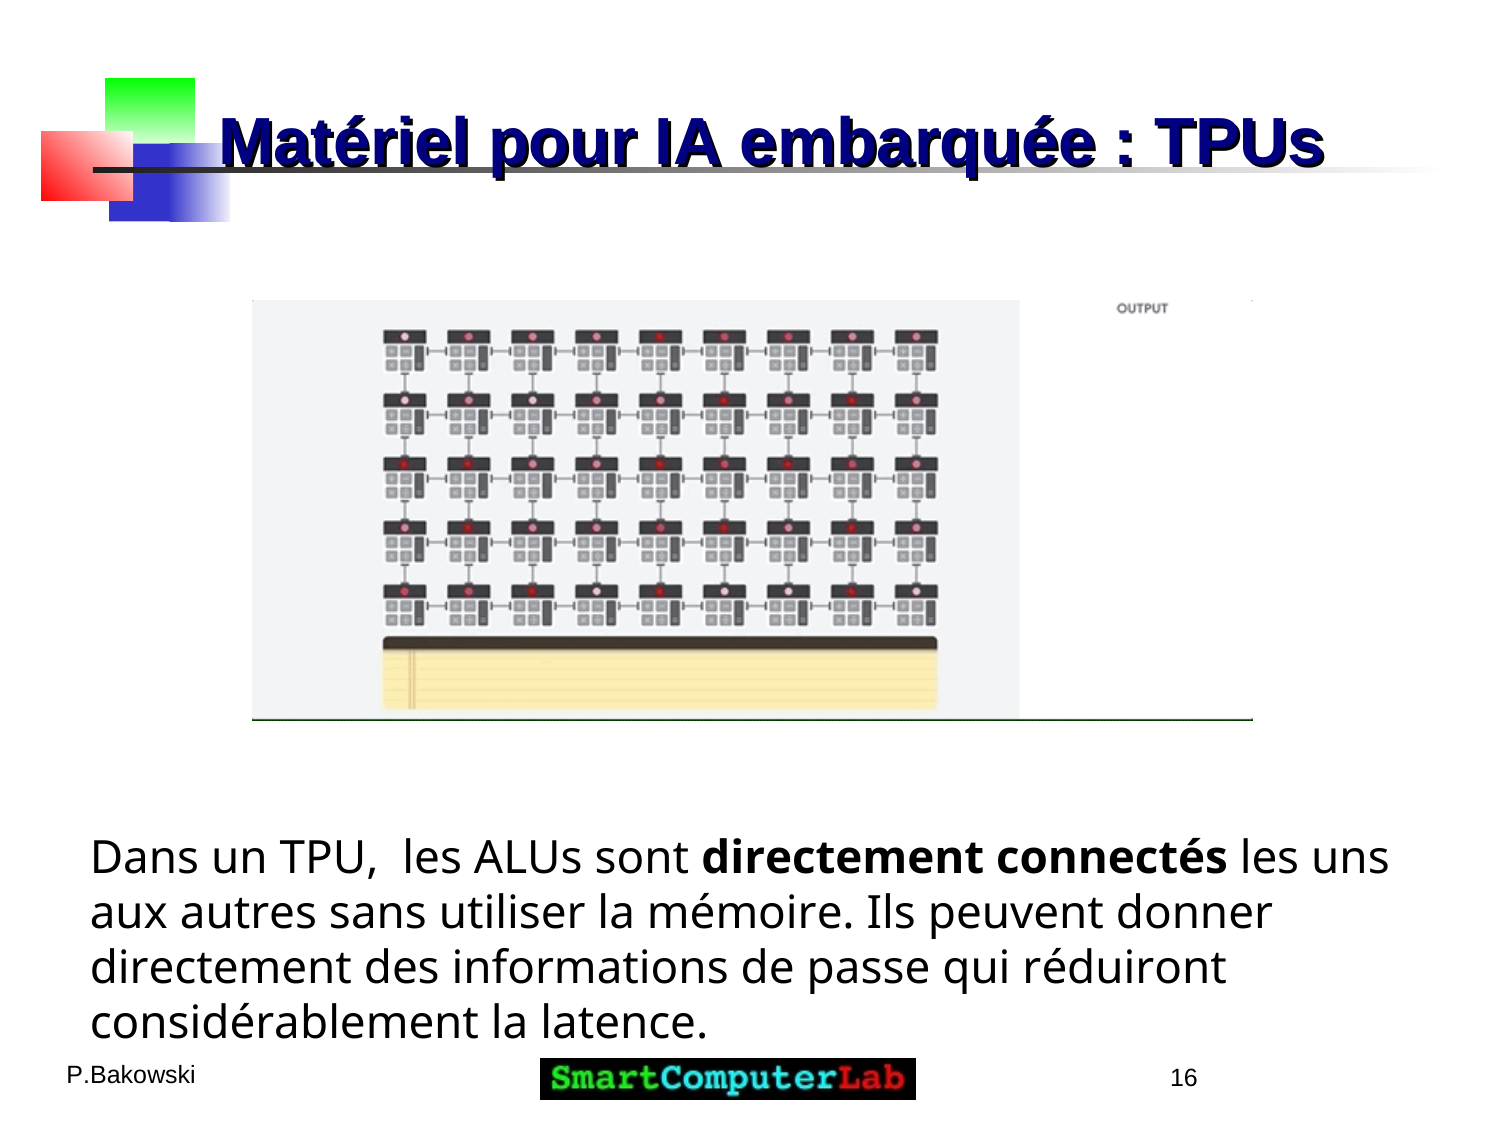

# Matériel pour IA embarquée : TPUs
Dans un TPU, les ALUs sont directement connectés les uns aux autres sans utiliser la mémoire. Ils peuvent donner directement des informations de passe qui réduiront considérablement la latence.
16